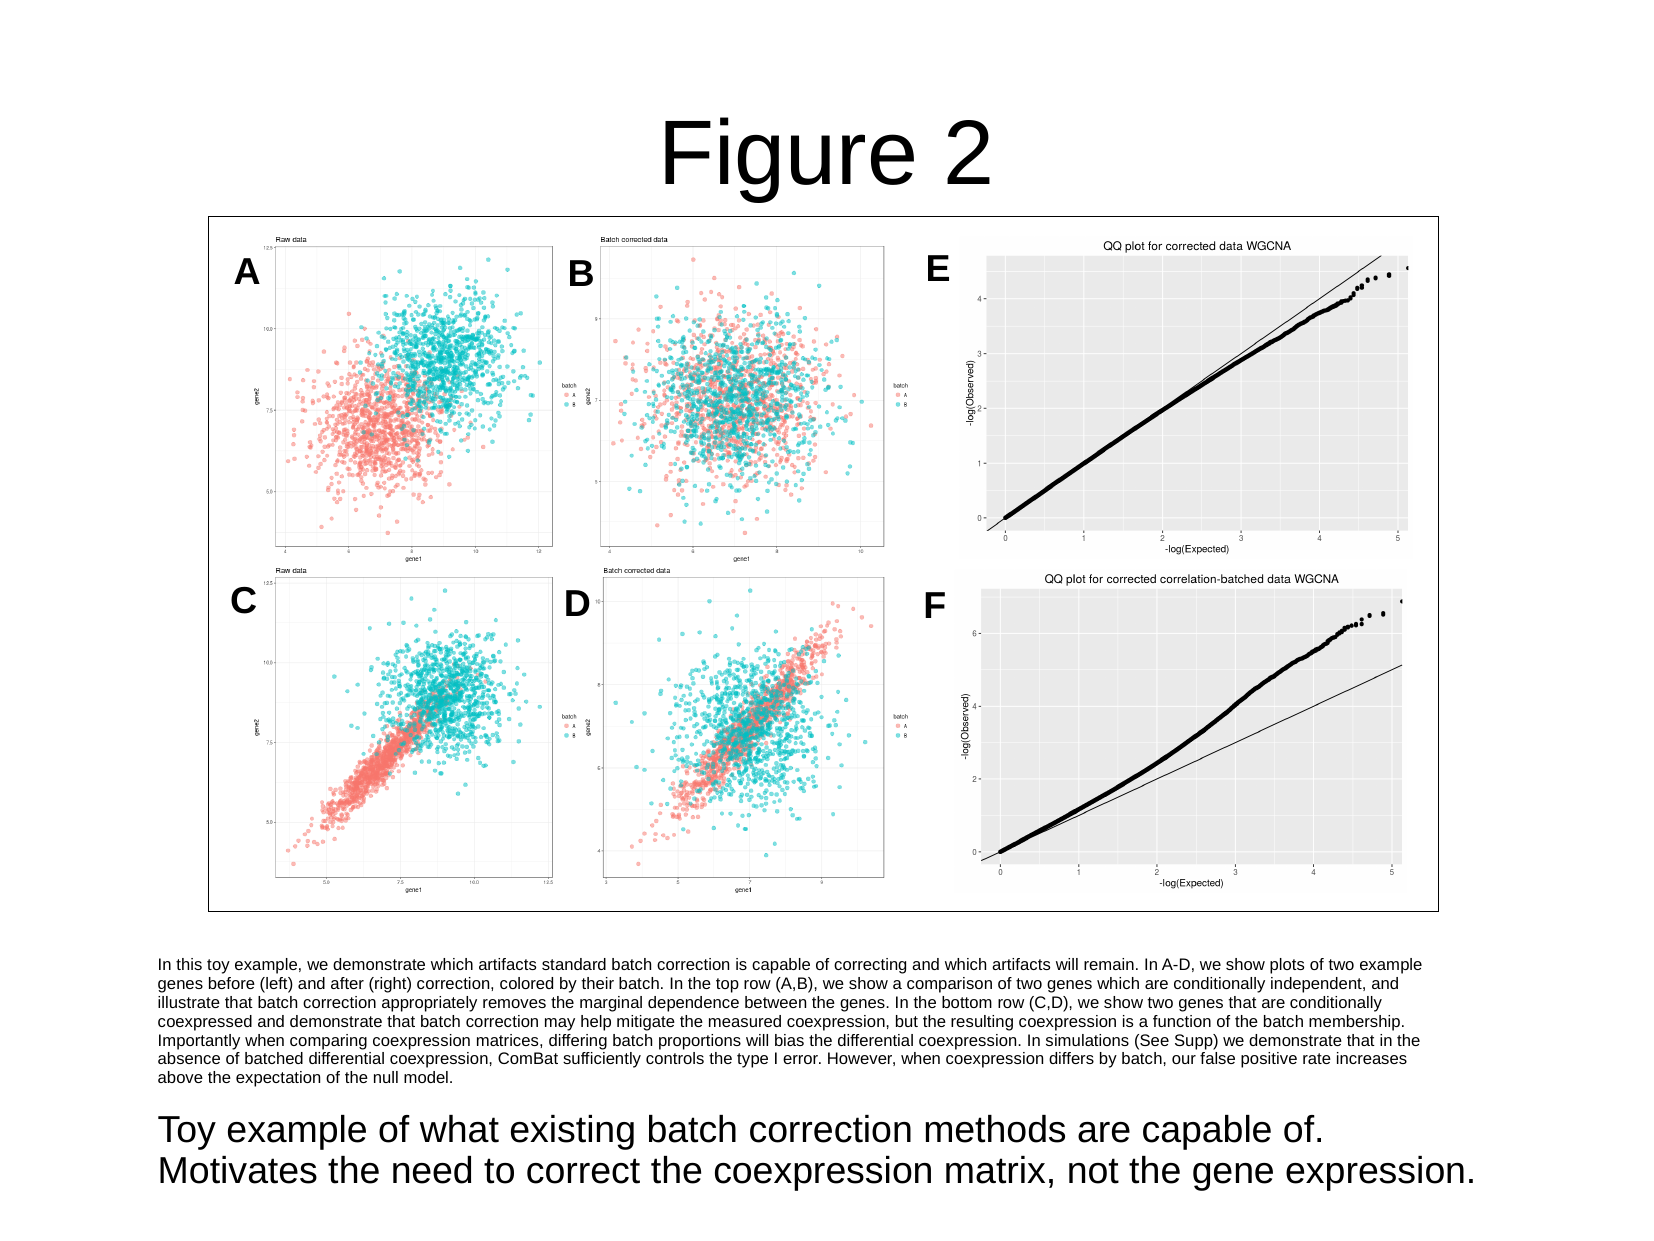

# Figure 2
E
A
B
C
D
F
In this toy example, we demonstrate which artifacts standard batch correction is capable of correcting and which artifacts will remain. In A-D, we show plots of two example genes before (left) and after (right) correction, colored by their batch. In the top row (A,B), we show a comparison of two genes which are conditionally independent, and illustrate that batch correction appropriately removes the marginal dependence between the genes. In the bottom row (C,D), we show two genes that are conditionally coexpressed and demonstrate that batch correction may help mitigate the measured coexpression, but the resulting coexpression is a function of the batch membership. Importantly when comparing coexpression matrices, differing batch proportions will bias the differential coexpression. In simulations (See Supp) we demonstrate that in the absence of batched differential coexpression, ComBat sufficiently controls the type I error. However, when coexpression differs by batch, our false positive rate increases above the expectation of the null model.
Toy example of what existing batch correction methods are capable of.
Motivates the need to correct the coexpression matrix, not the gene expression.